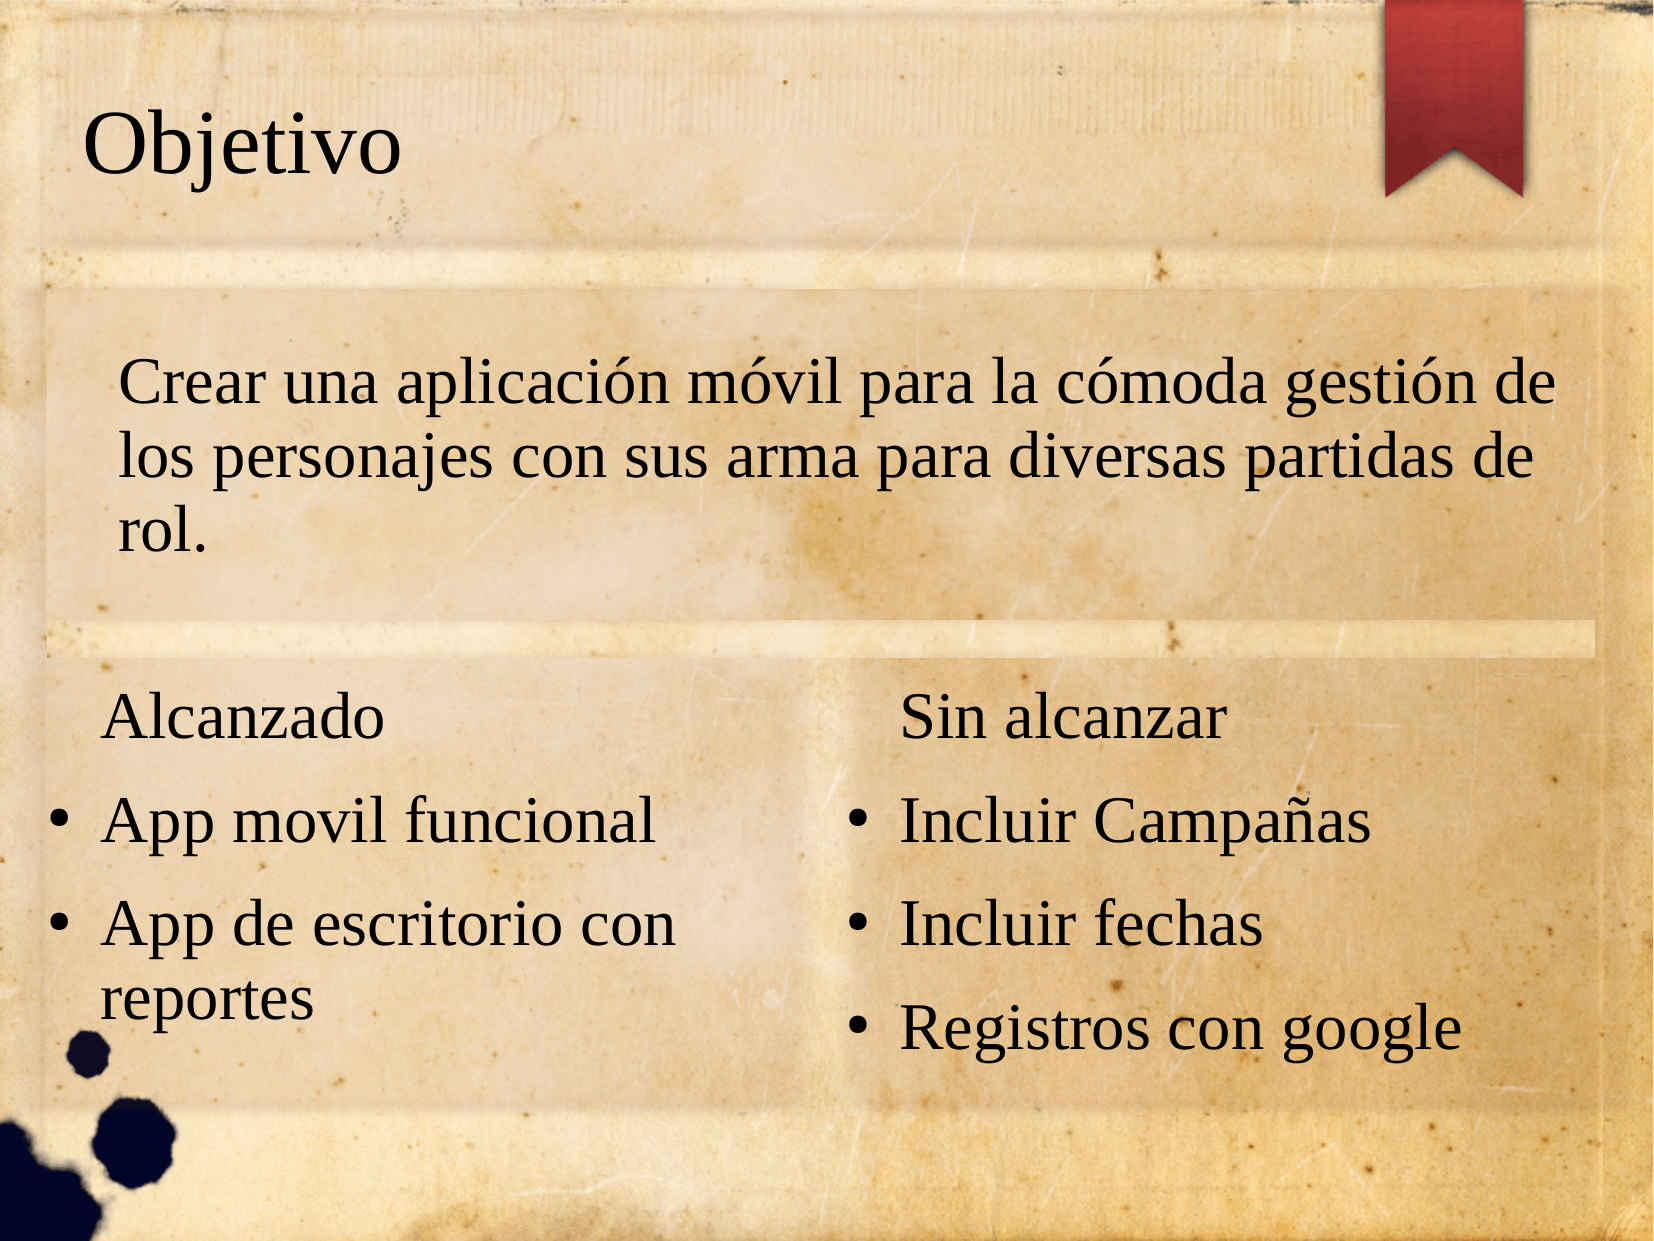

# Objetivo
Crear una aplicación móvil para la cómoda gestión de los personajes con sus arma para diversas partidas de rol.
Alcanzado
App movil funcional
App de escritorio con reportes
Sin alcanzar
Incluir Campañas
Incluir fechas
Registros con google